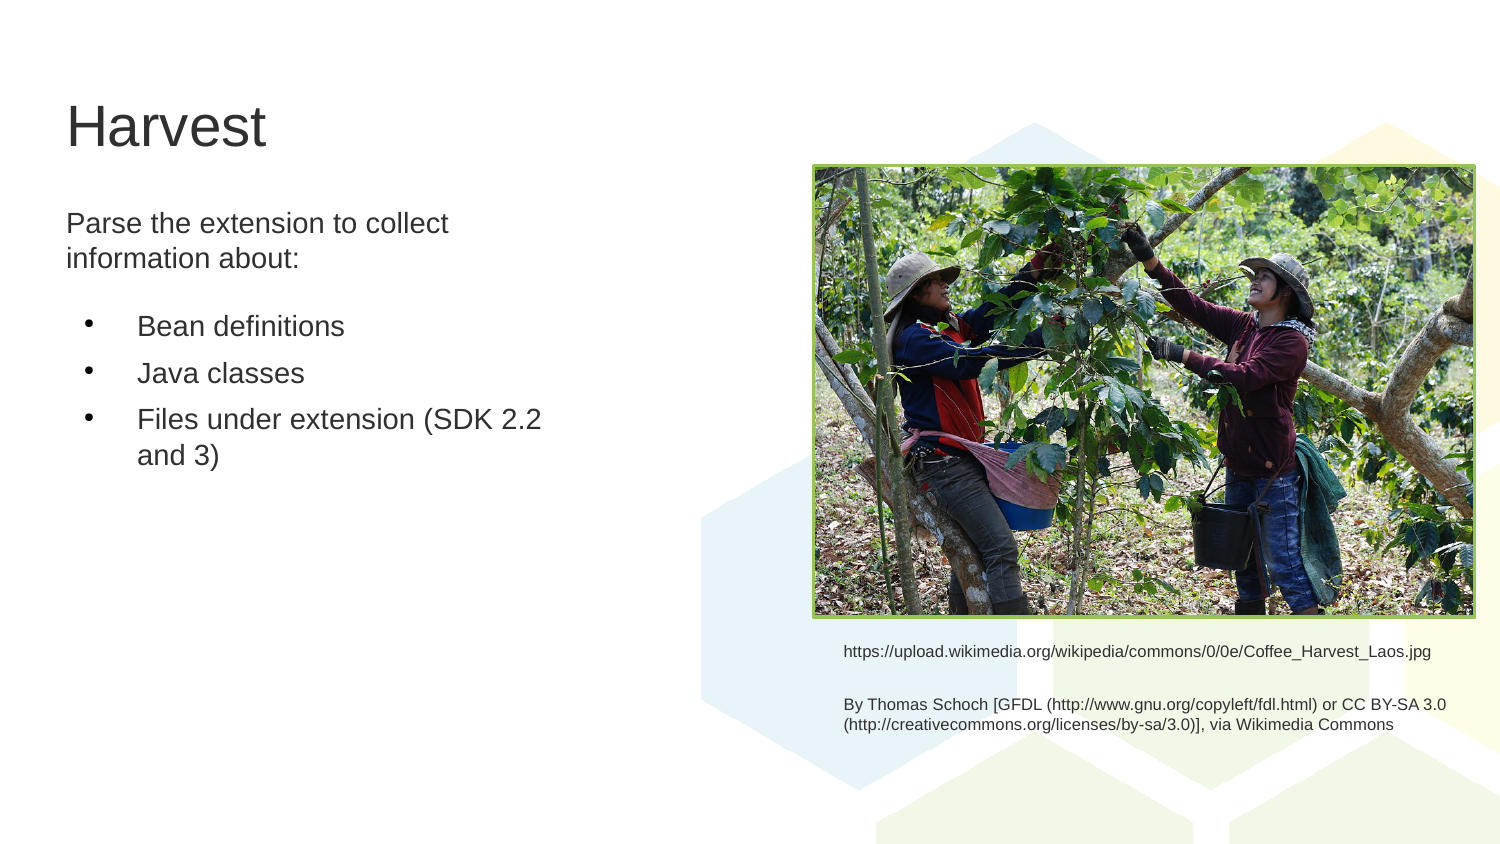

# Harvest
Parse the extension to collect information about:
Bean definitions
Java classes
Files under extension (SDK 2.2 and 3)
https://upload.wikimedia.org/wikipedia/commons/0/0e/Coffee_Harvest_Laos.jpg
By Thomas Schoch [GFDL (http://www.gnu.org/copyleft/fdl.html) or CC BY-SA 3.0 (http://creativecommons.org/licenses/by-sa/3.0)], via Wikimedia Commons